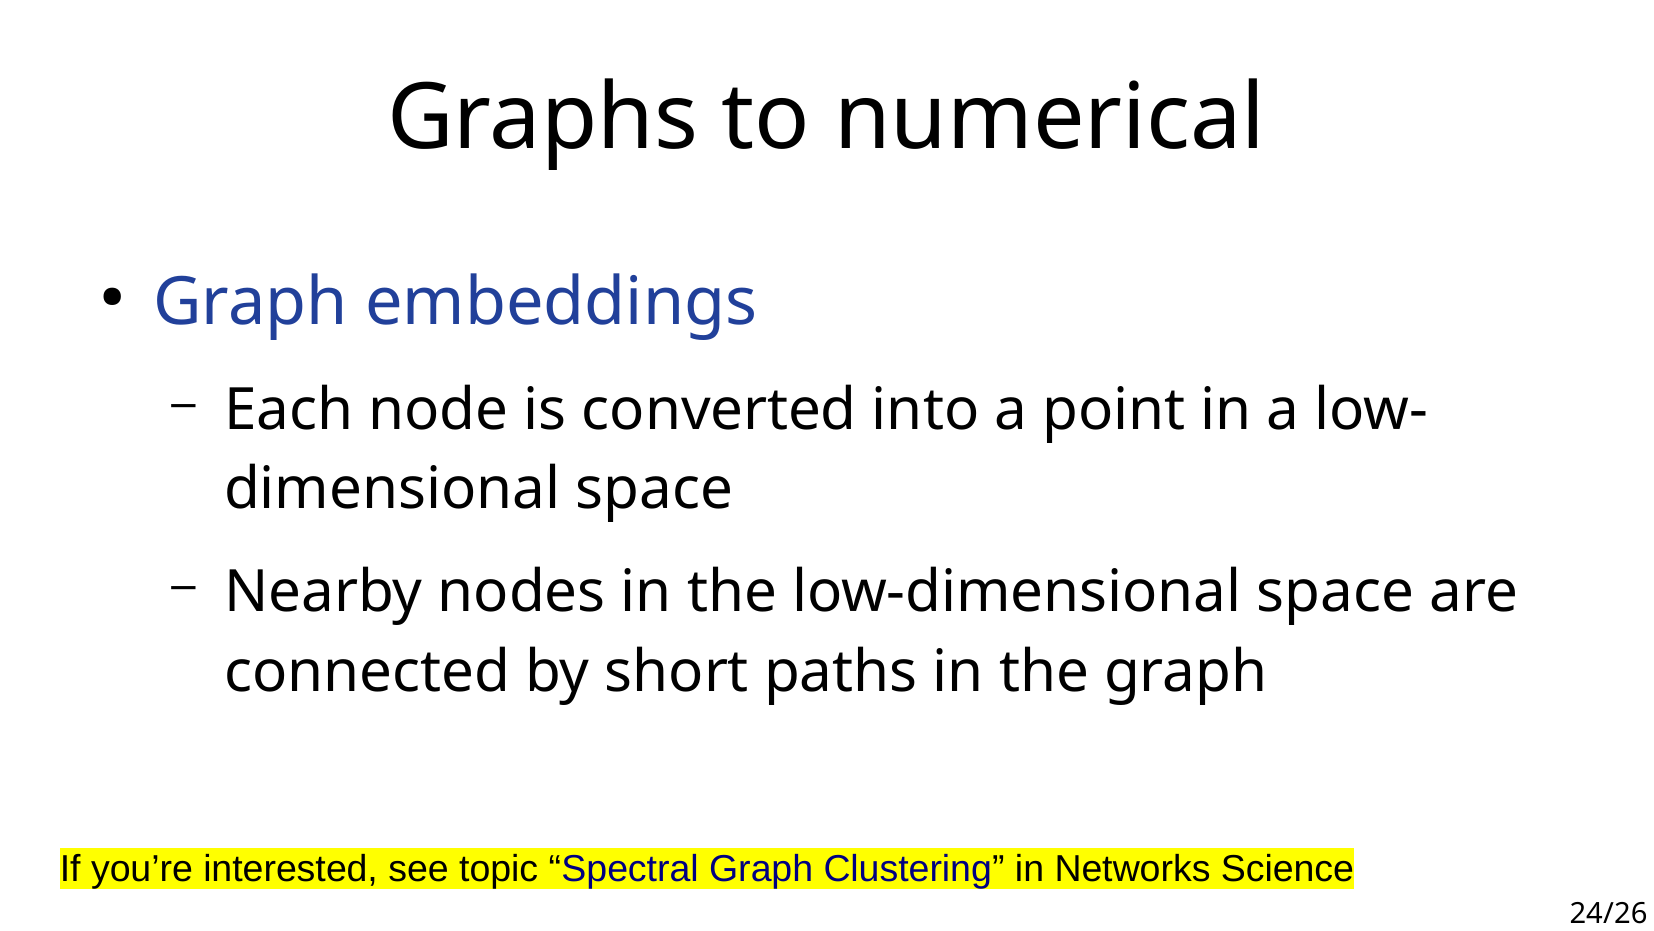

# Graphs to numerical
Graph embeddings
Each node is converted into a point in a low-dimensional space
Nearby nodes in the low-dimensional space are connected by short paths in the graph
If you’re interested, see topic “Spectral Graph Clustering” in Networks Science
24